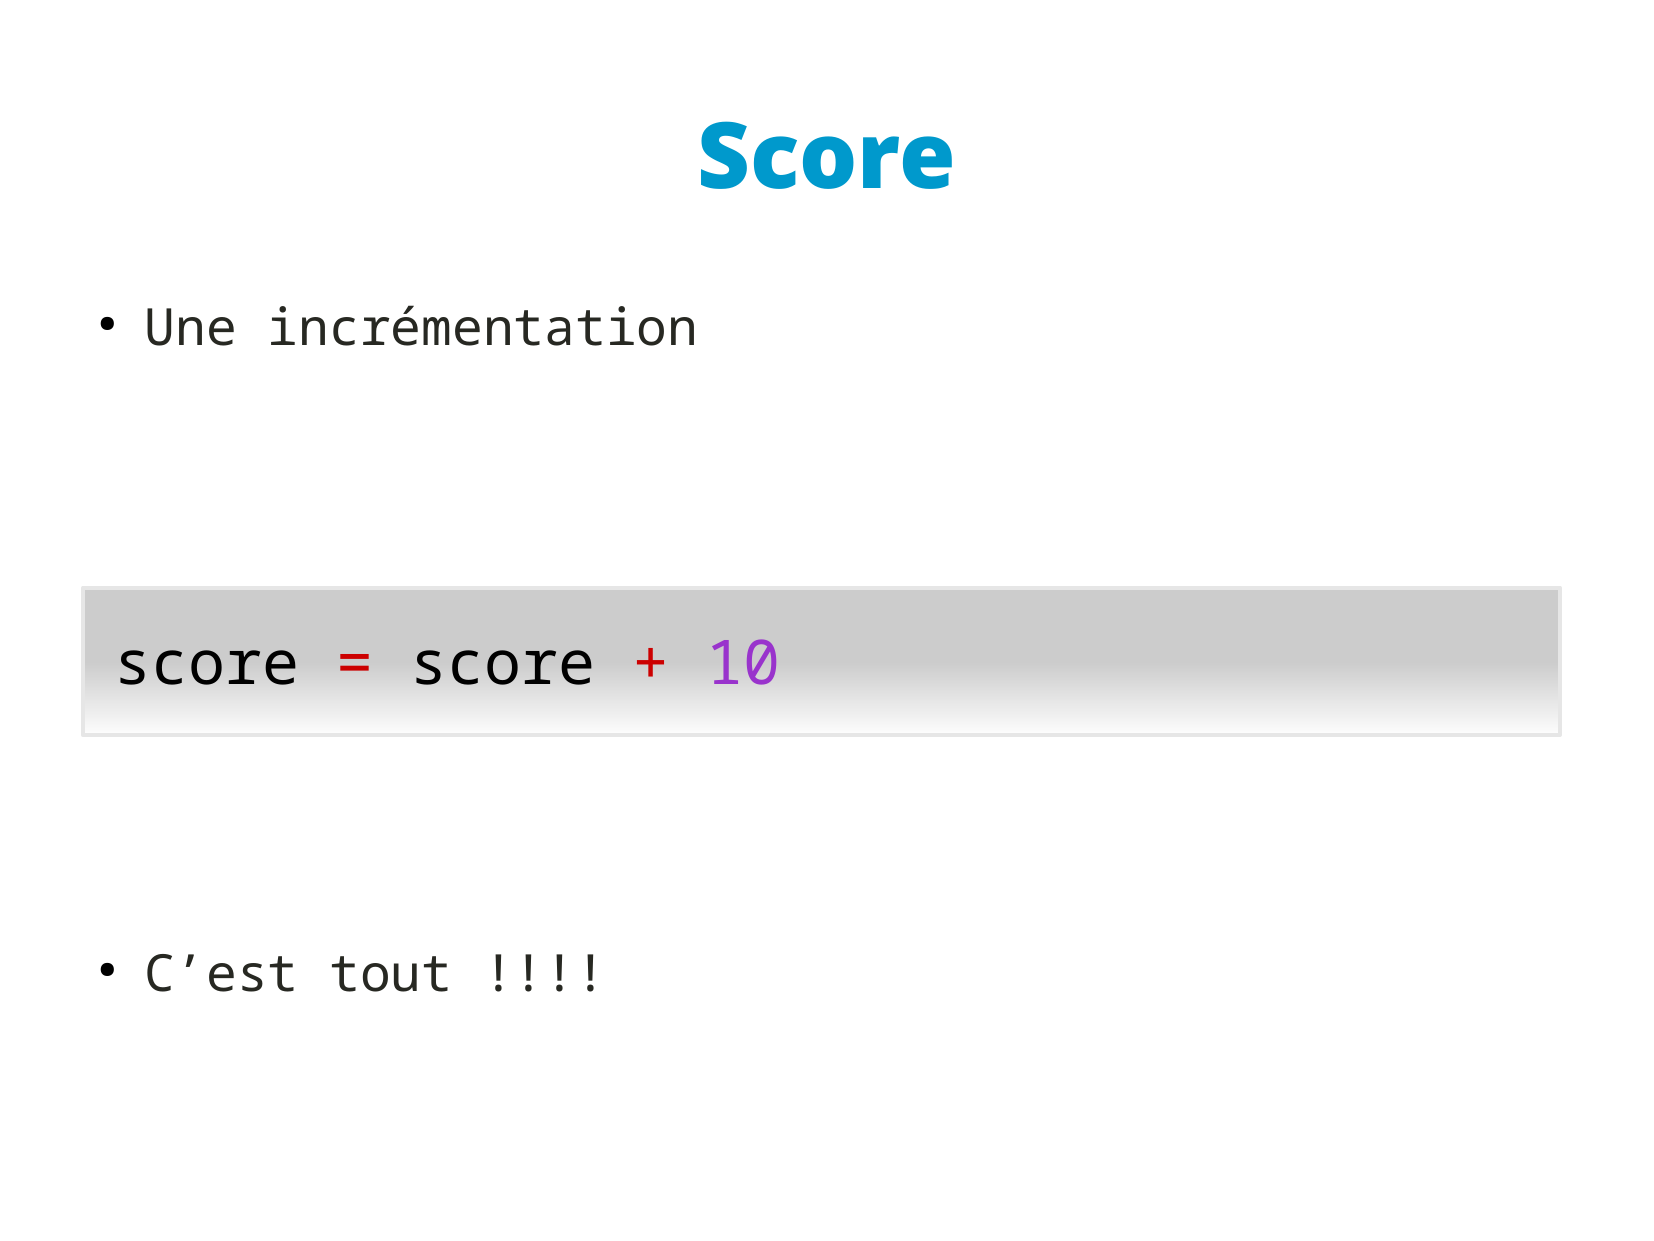

# Score
Une incrémentation
C’est tout !!!!
score = score + 10